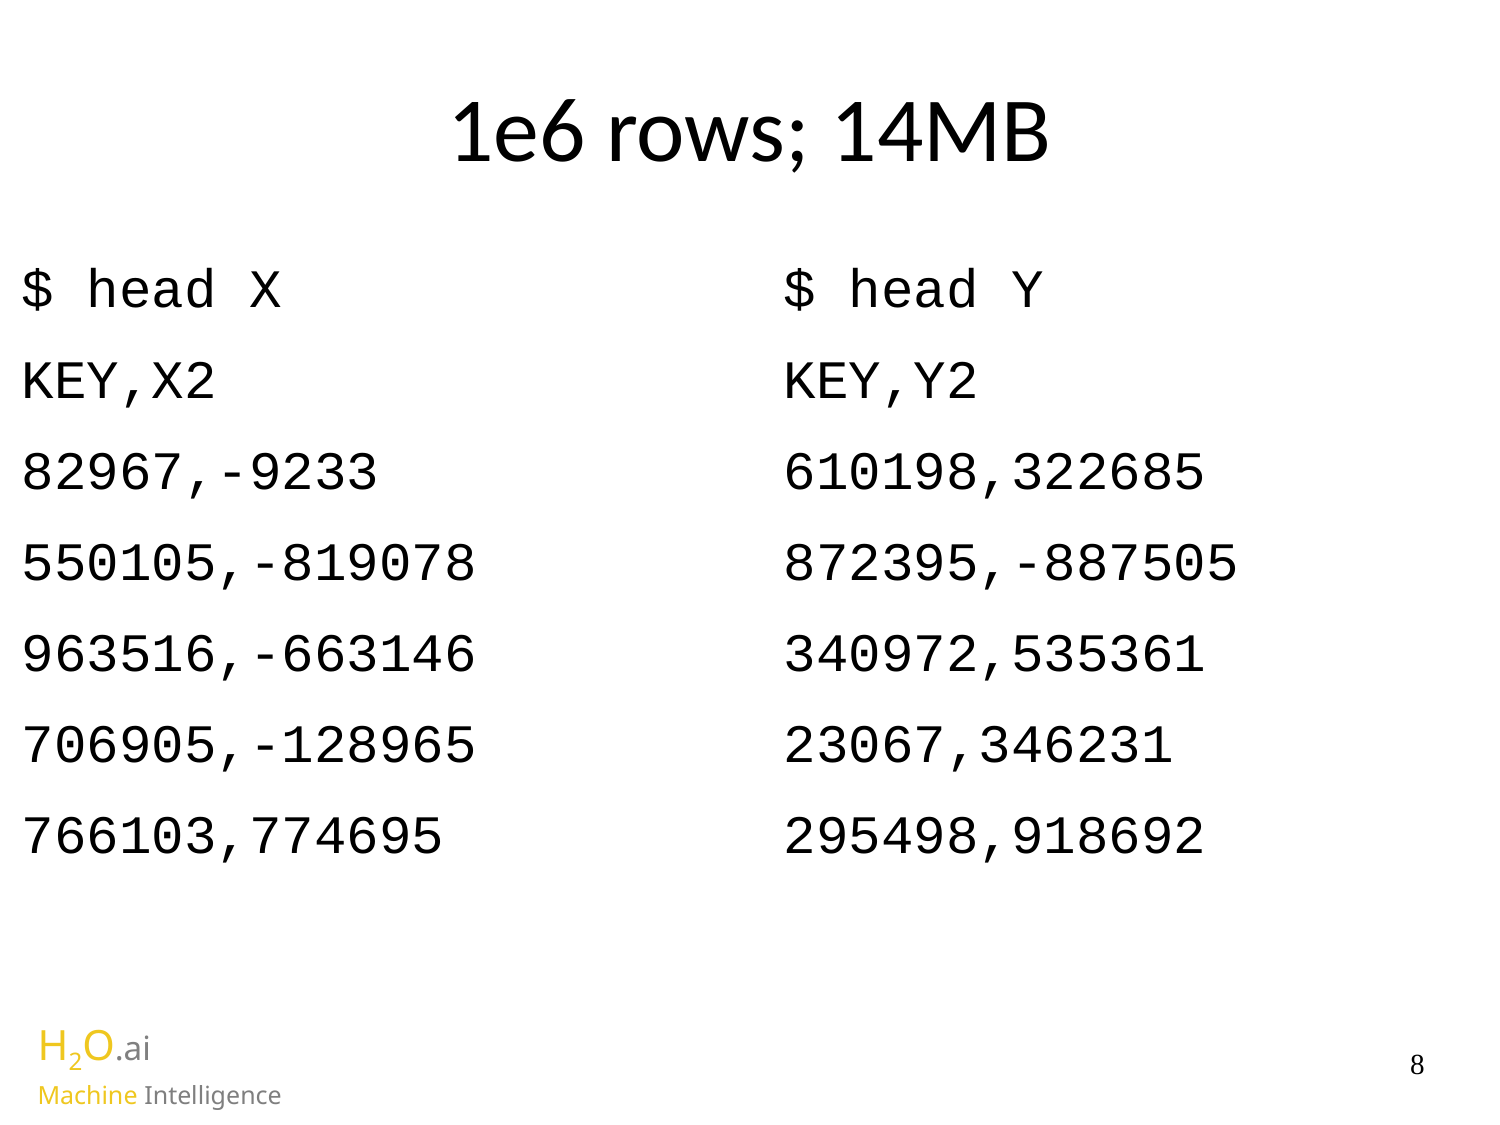

# 1e6 rows; 14MB
$ head X
KEY,X2
82967,-9233
550105,-819078
963516,-663146
706905,-128965
766103,774695
$ head Y
KEY,Y2
610198,322685
872395,-887505
340972,535361
23067,346231
295498,918692
8